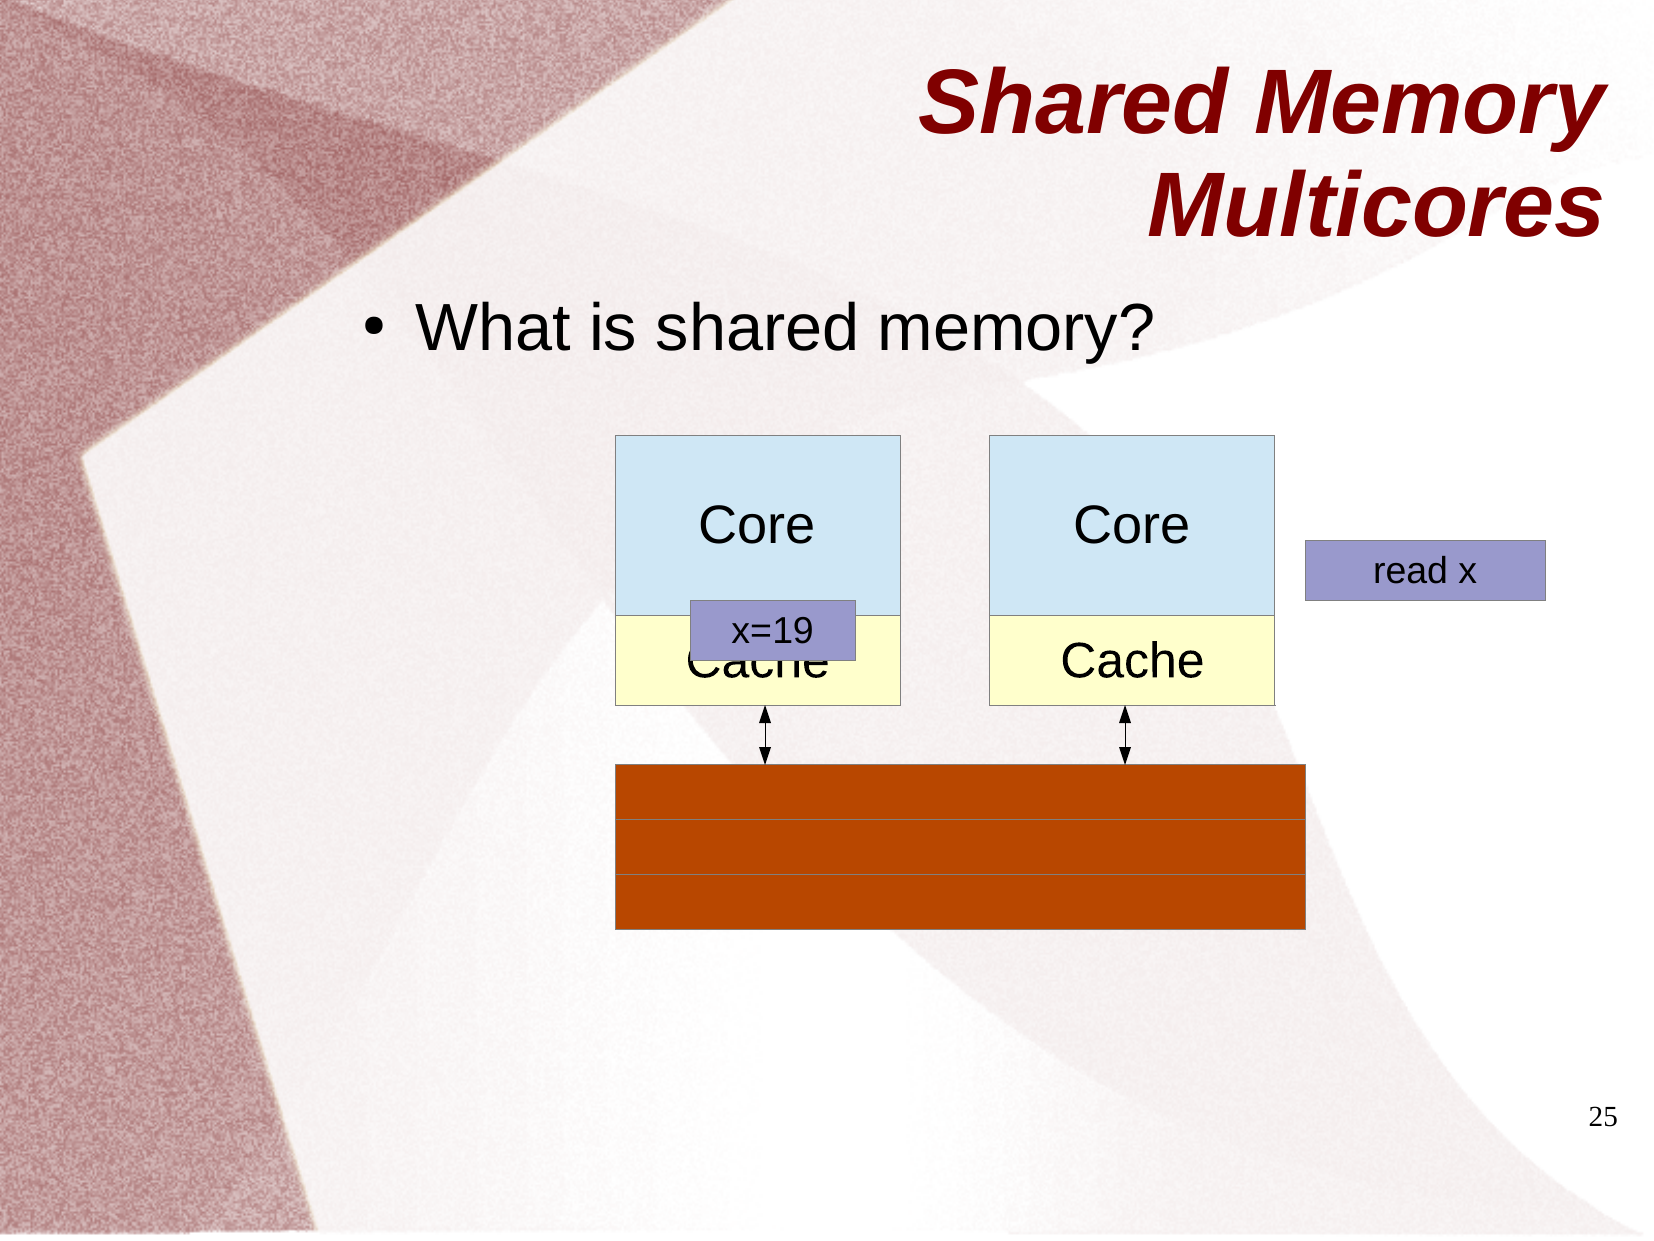

# Shared Memory Multicores
What is shared memory?
Core
Core
read x
x=19
Cache
Cache
25